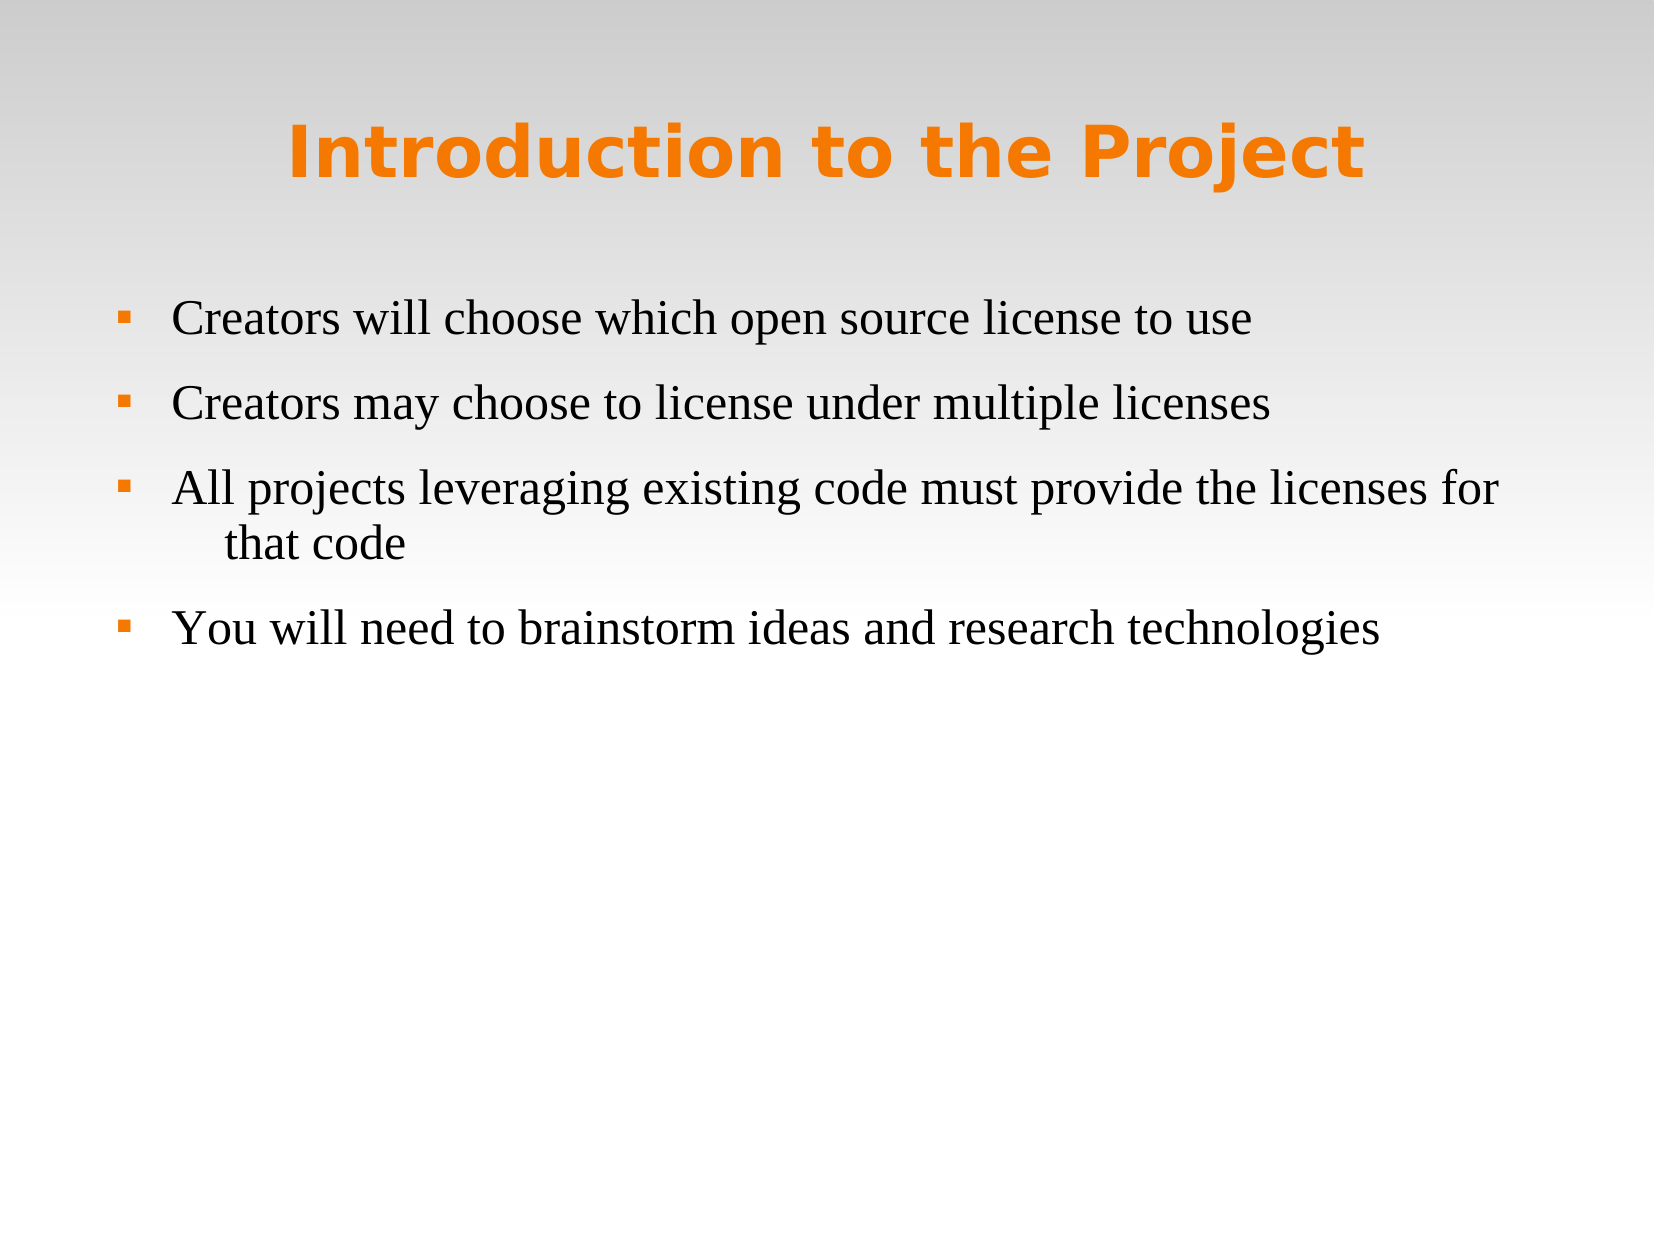

# Introduction to the Project
Creators will choose which open source license to use
Creators may choose to license under multiple licenses
All projects leveraging existing code must provide the licenses for that code
You will need to brainstorm ideas and research technologies